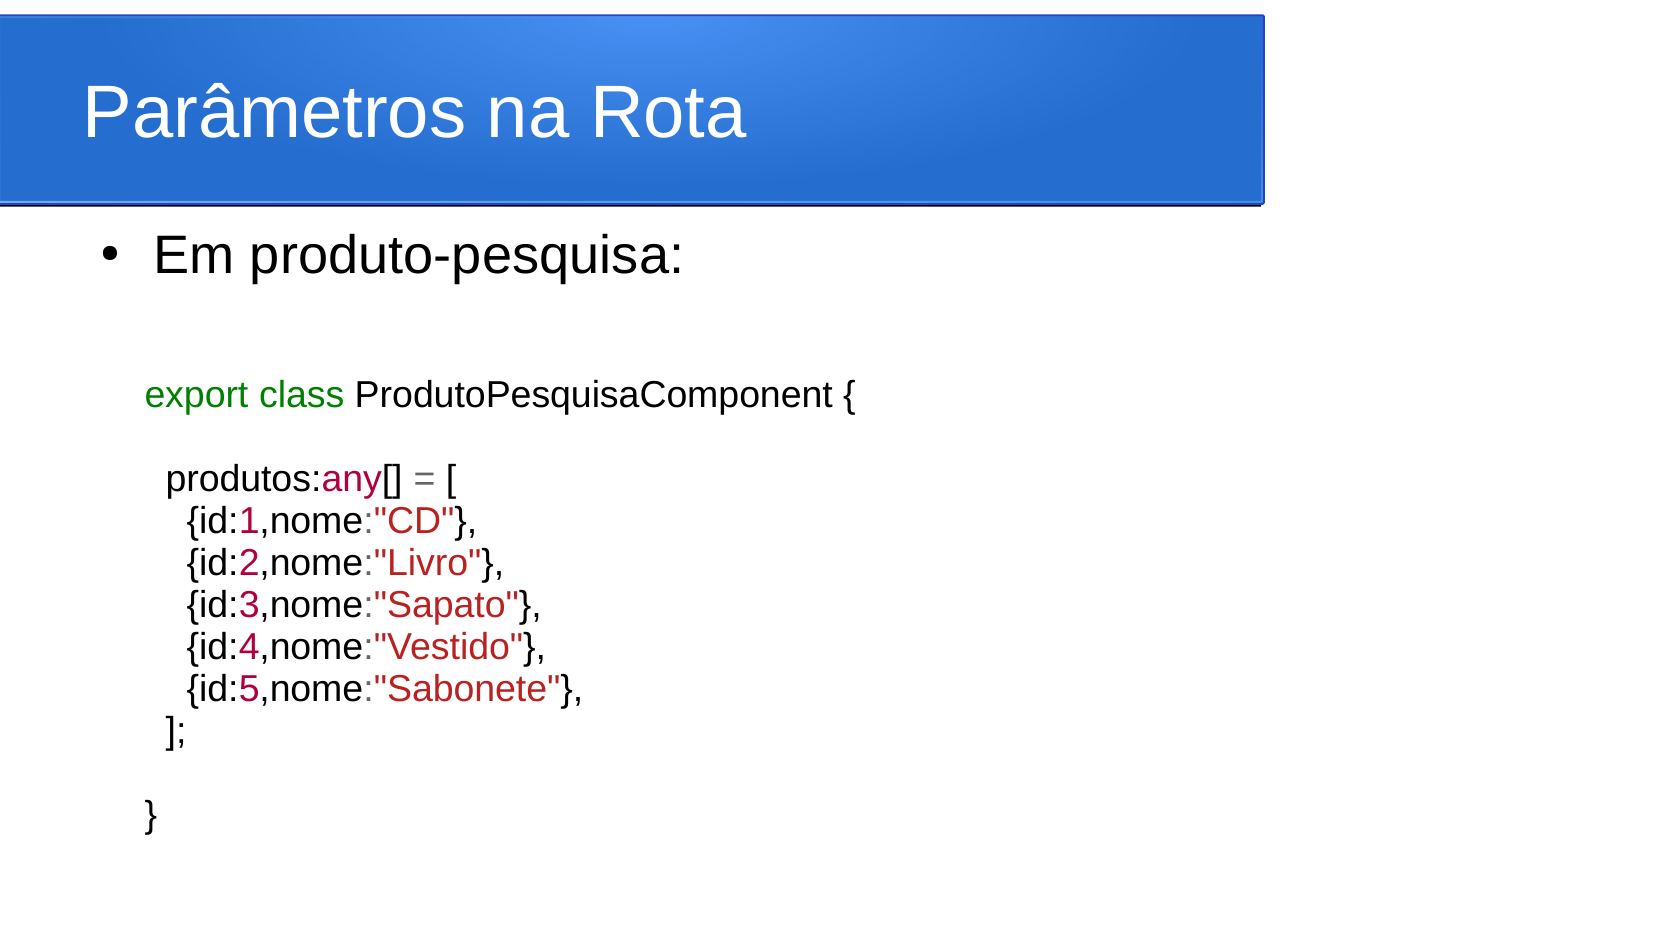

# Parâmetros na Rota
Em produto-pesquisa:
export class ProdutoPesquisaComponent {
 produtos:any[] = [
 {id:1,nome:"CD"},
 {id:2,nome:"Livro"},
 {id:3,nome:"Sapato"},
 {id:4,nome:"Vestido"},
 {id:5,nome:"Sabonete"},
 ];
}